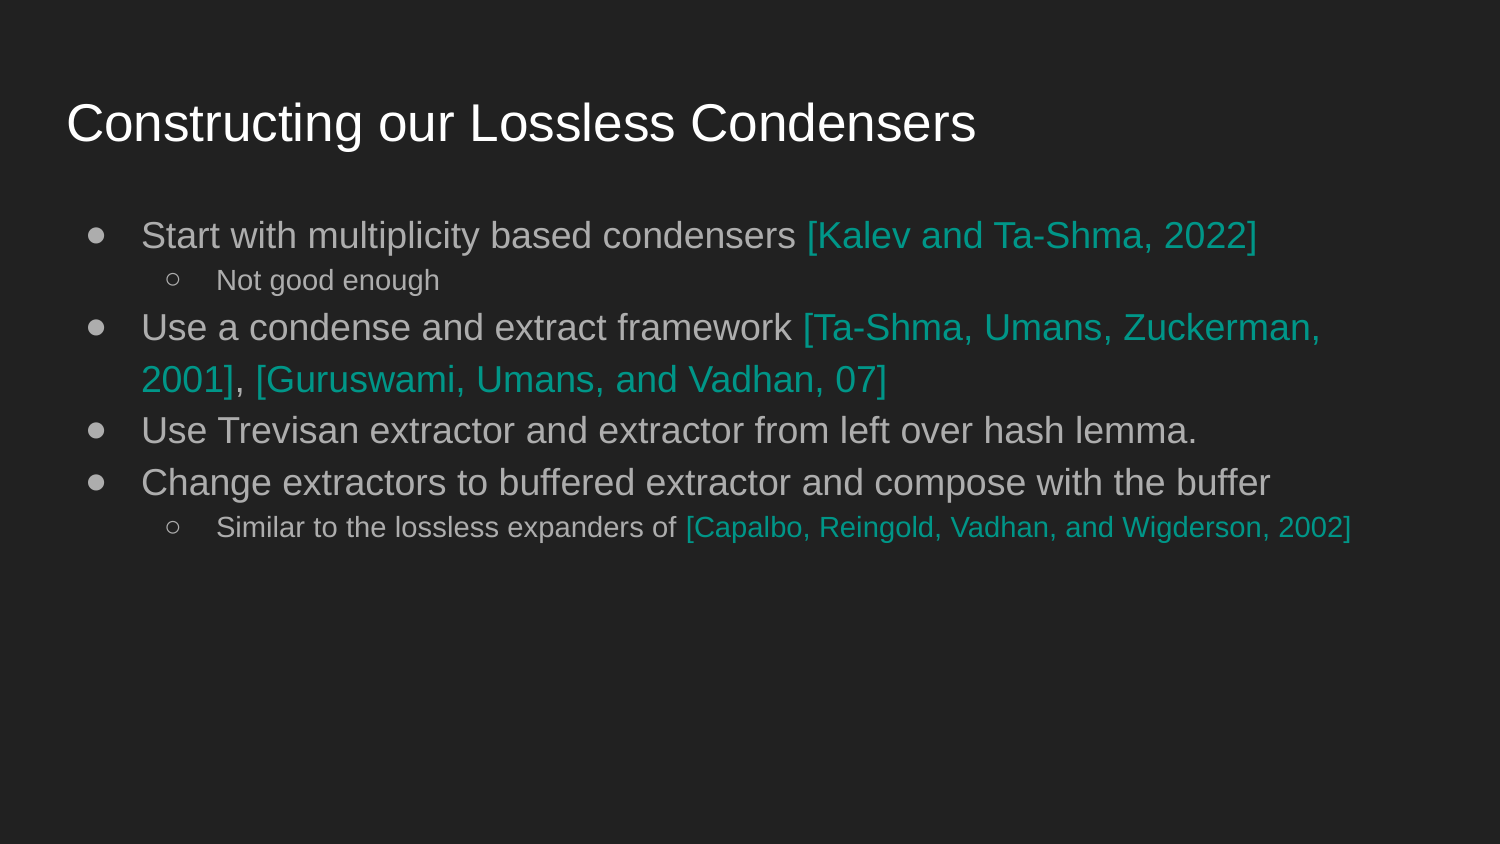

# Constructing our Lossless Condensers
Start with multiplicity based condensers [Kalev and Ta-Shma, 2022]
Not good enough
Use a condense and extract framework [Ta-Shma, Umans, Zuckerman, 2001], [Guruswami, Umans, and Vadhan, 07]
Use Trevisan extractor and extractor from left over hash lemma.
Change extractors to buffered extractor and compose with the buffer
Similar to the lossless expanders of [Capalbo, Reingold, Vadhan, and Wigderson, 2002]